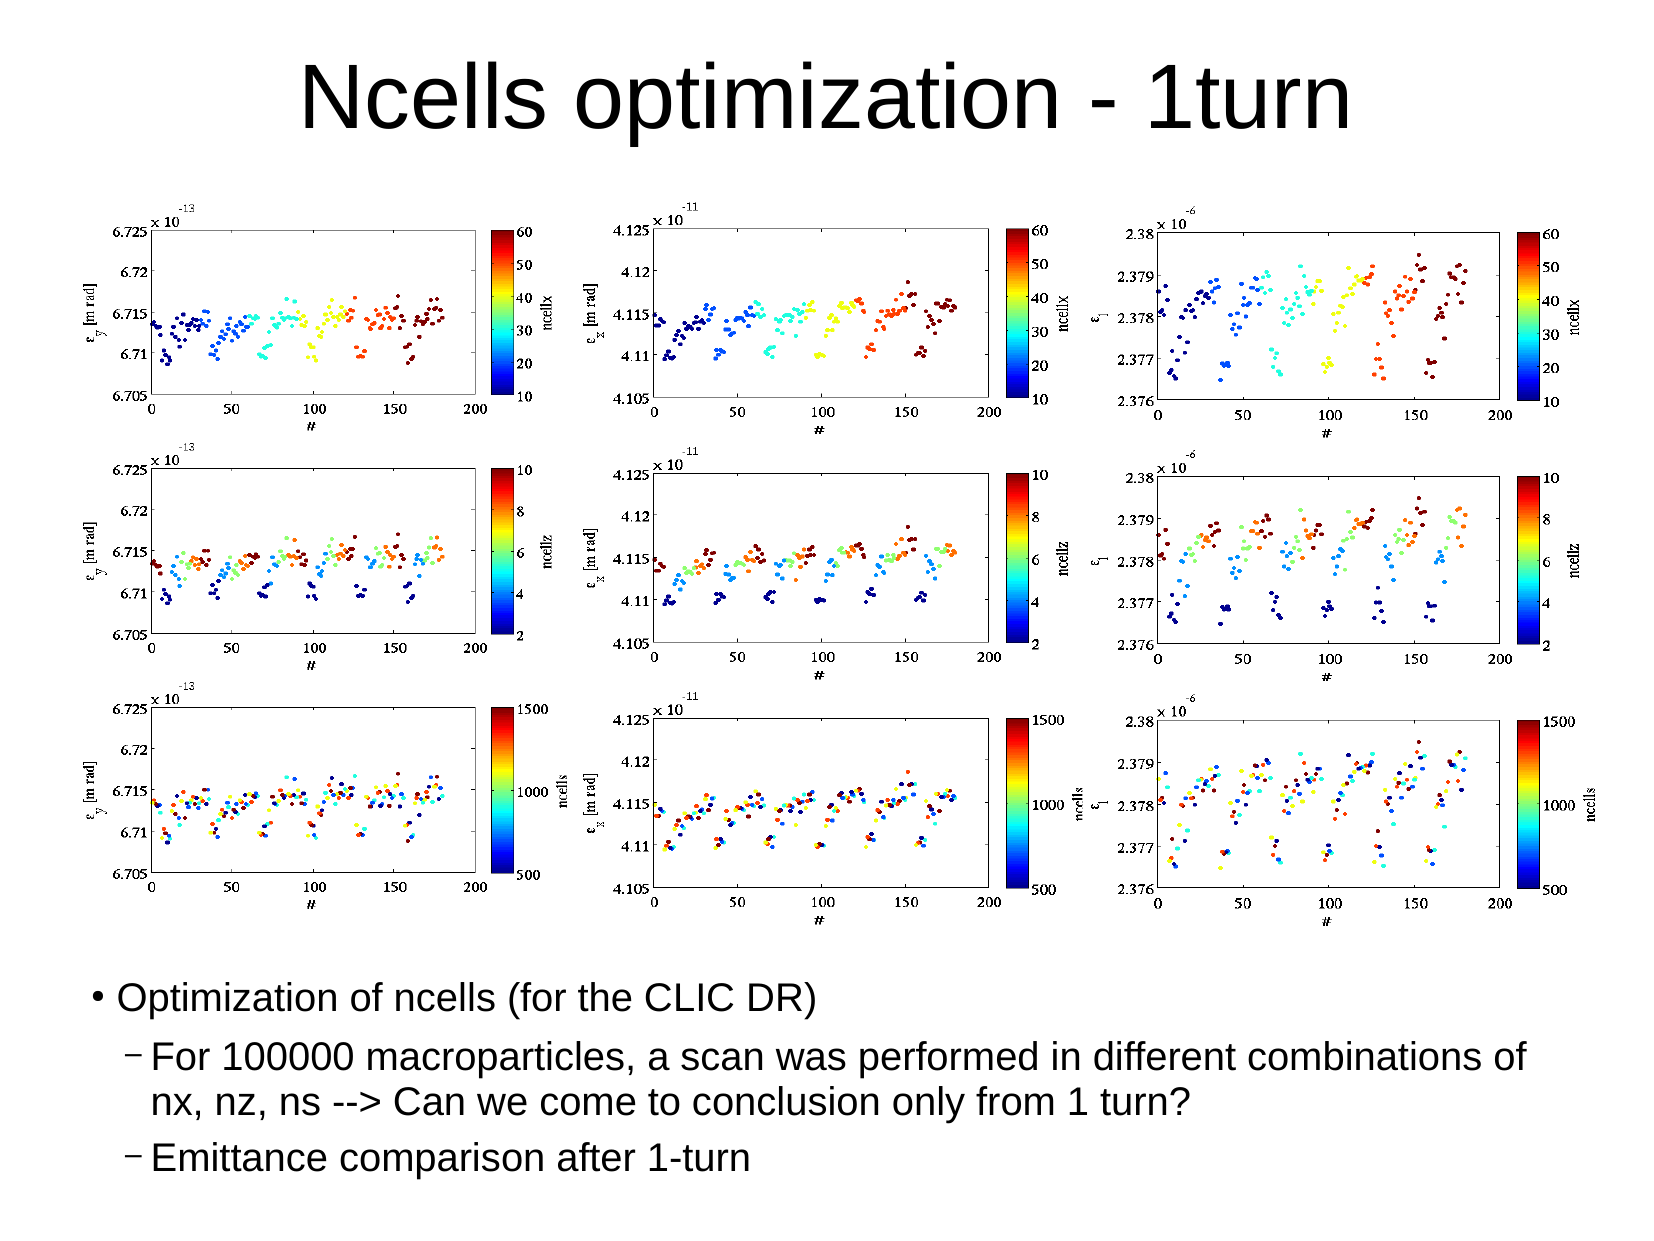

# Ncells optimization - 1turn
Optimization of ncells (for the CLIC DR)
For 100000 macroparticles, a scan was performed in different combinations of nx, nz, ns --> Can we come to conclusion only from 1 turn?
Emittance comparison after 1-turn